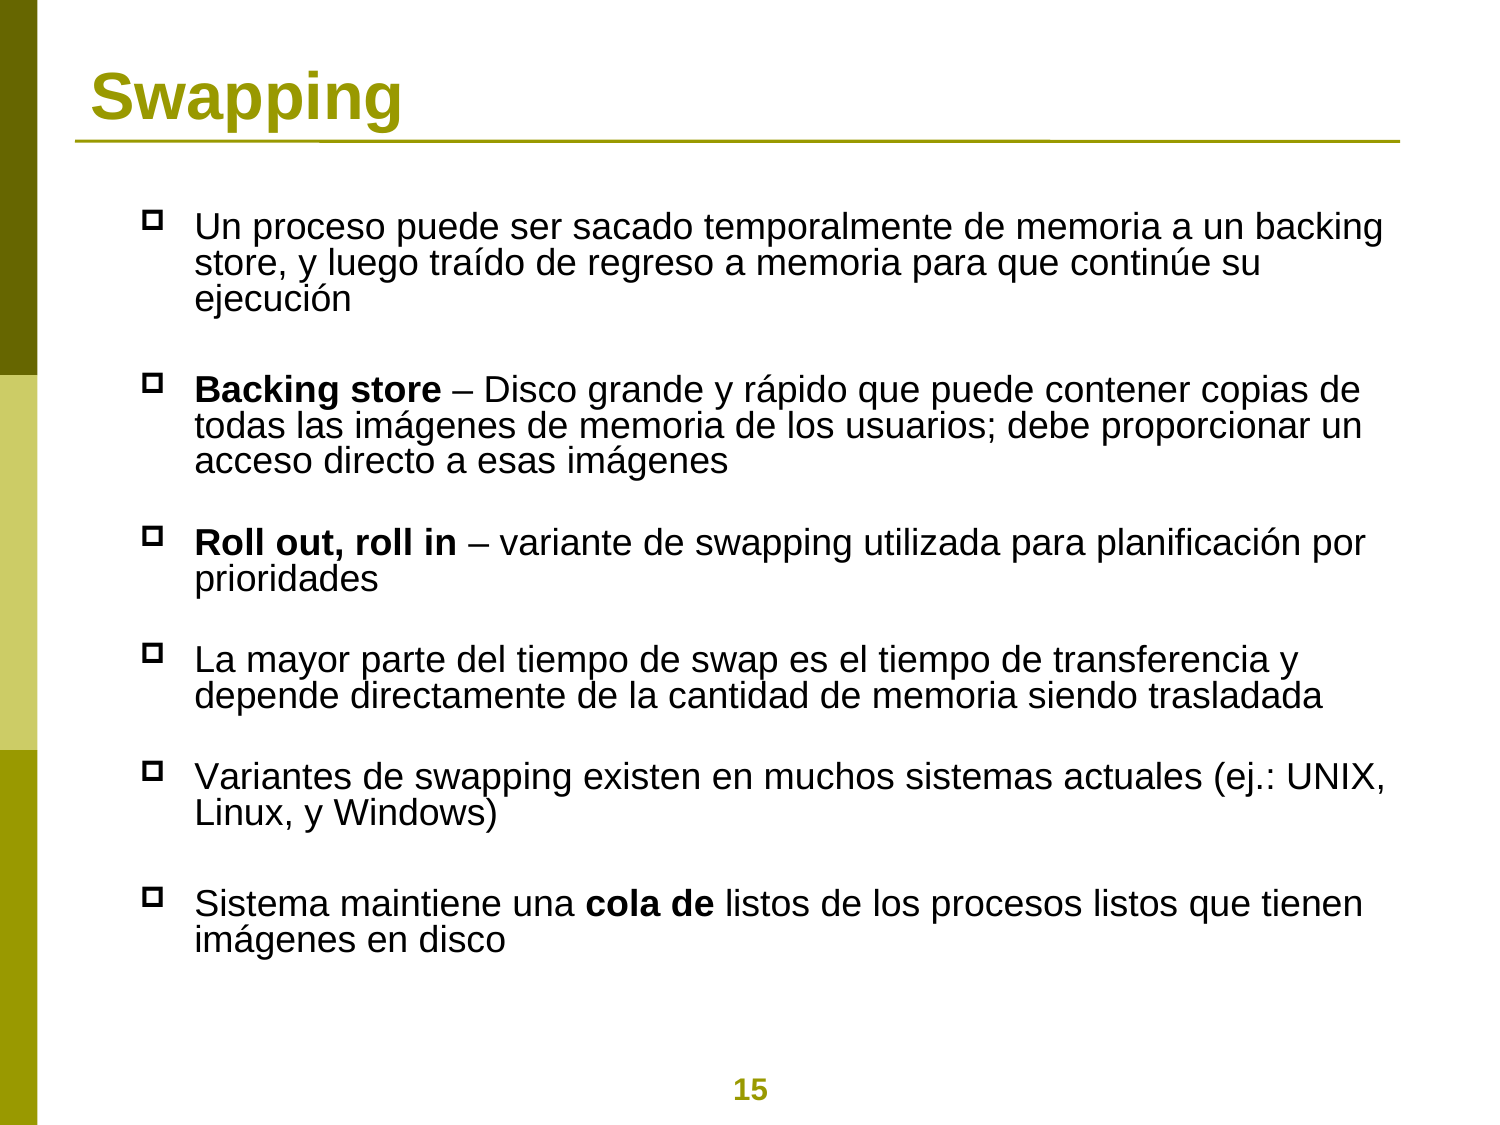

Swapping
Un proceso puede ser sacado temporalmente de memoria a un backing store, y luego traído de regreso a memoria para que continúe su ejecución
Backing store – Disco grande y rápido que puede contener copias de todas las imágenes de memoria de los usuarios; debe proporcionar un acceso directo a esas imágenes
Roll out, roll in – variante de swapping utilizada para planificación por prioridades
La mayor parte del tiempo de swap es el tiempo de transferencia y depende directamente de la cantidad de memoria siendo trasladada
Variantes de swapping existen en muchos sistemas actuales (ej.: UNIX, Linux, y Windows)
Sistema maintiene una cola de listos de los procesos listos que tienen imágenes en disco